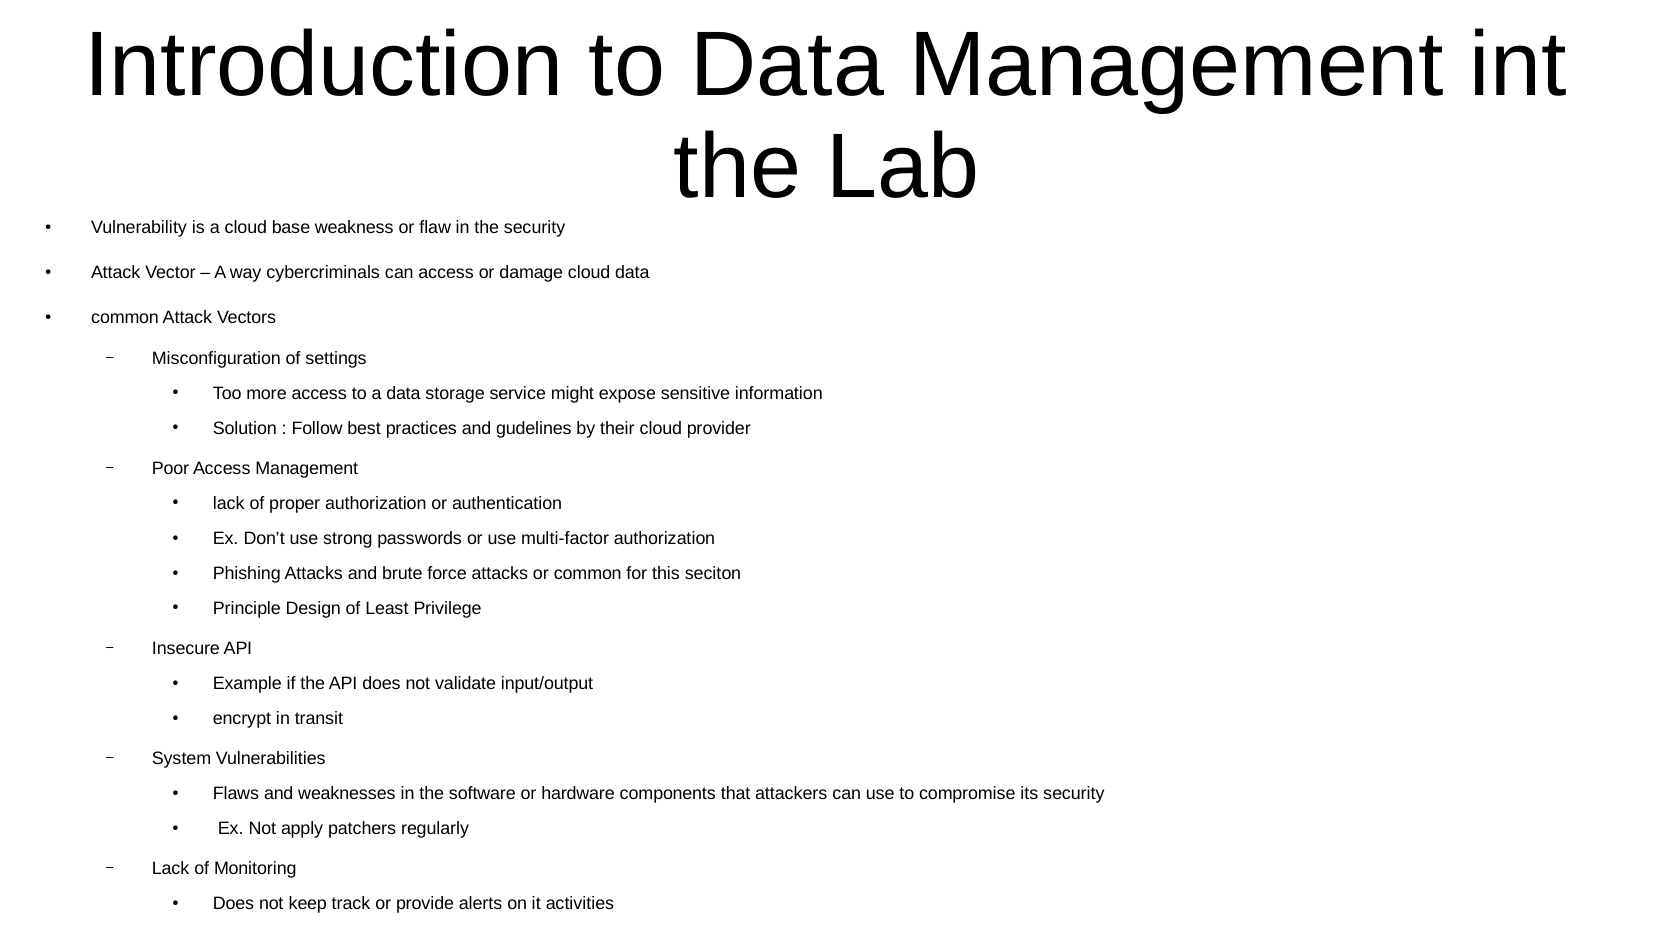

# Introduction to Data Management int the Lab
Vulnerability is a cloud base weakness or flaw in the security
Attack Vector – A way cybercriminals can access or damage cloud data
common Attack Vectors
Misconfiguration of settings
Too more access to a data storage service might expose sensitive information
Solution : Follow best practices and gudelines by their cloud provider
Poor Access Management
lack of proper authorization or authentication
Ex. Don’t use strong passwords or use multi-factor authorization
Phishing Attacks and brute force attacks or common for this seciton
Principle Design of Least Privilege
Insecure API
Example if the API does not validate input/output
encrypt in transit
System Vulnerabilities
Flaws and weaknesses in the software or hardware components that attackers can use to compromise its security
 Ex. Not apply patchers regularly
Lack of Monitoring
Does not keep track or provide alerts on it activities